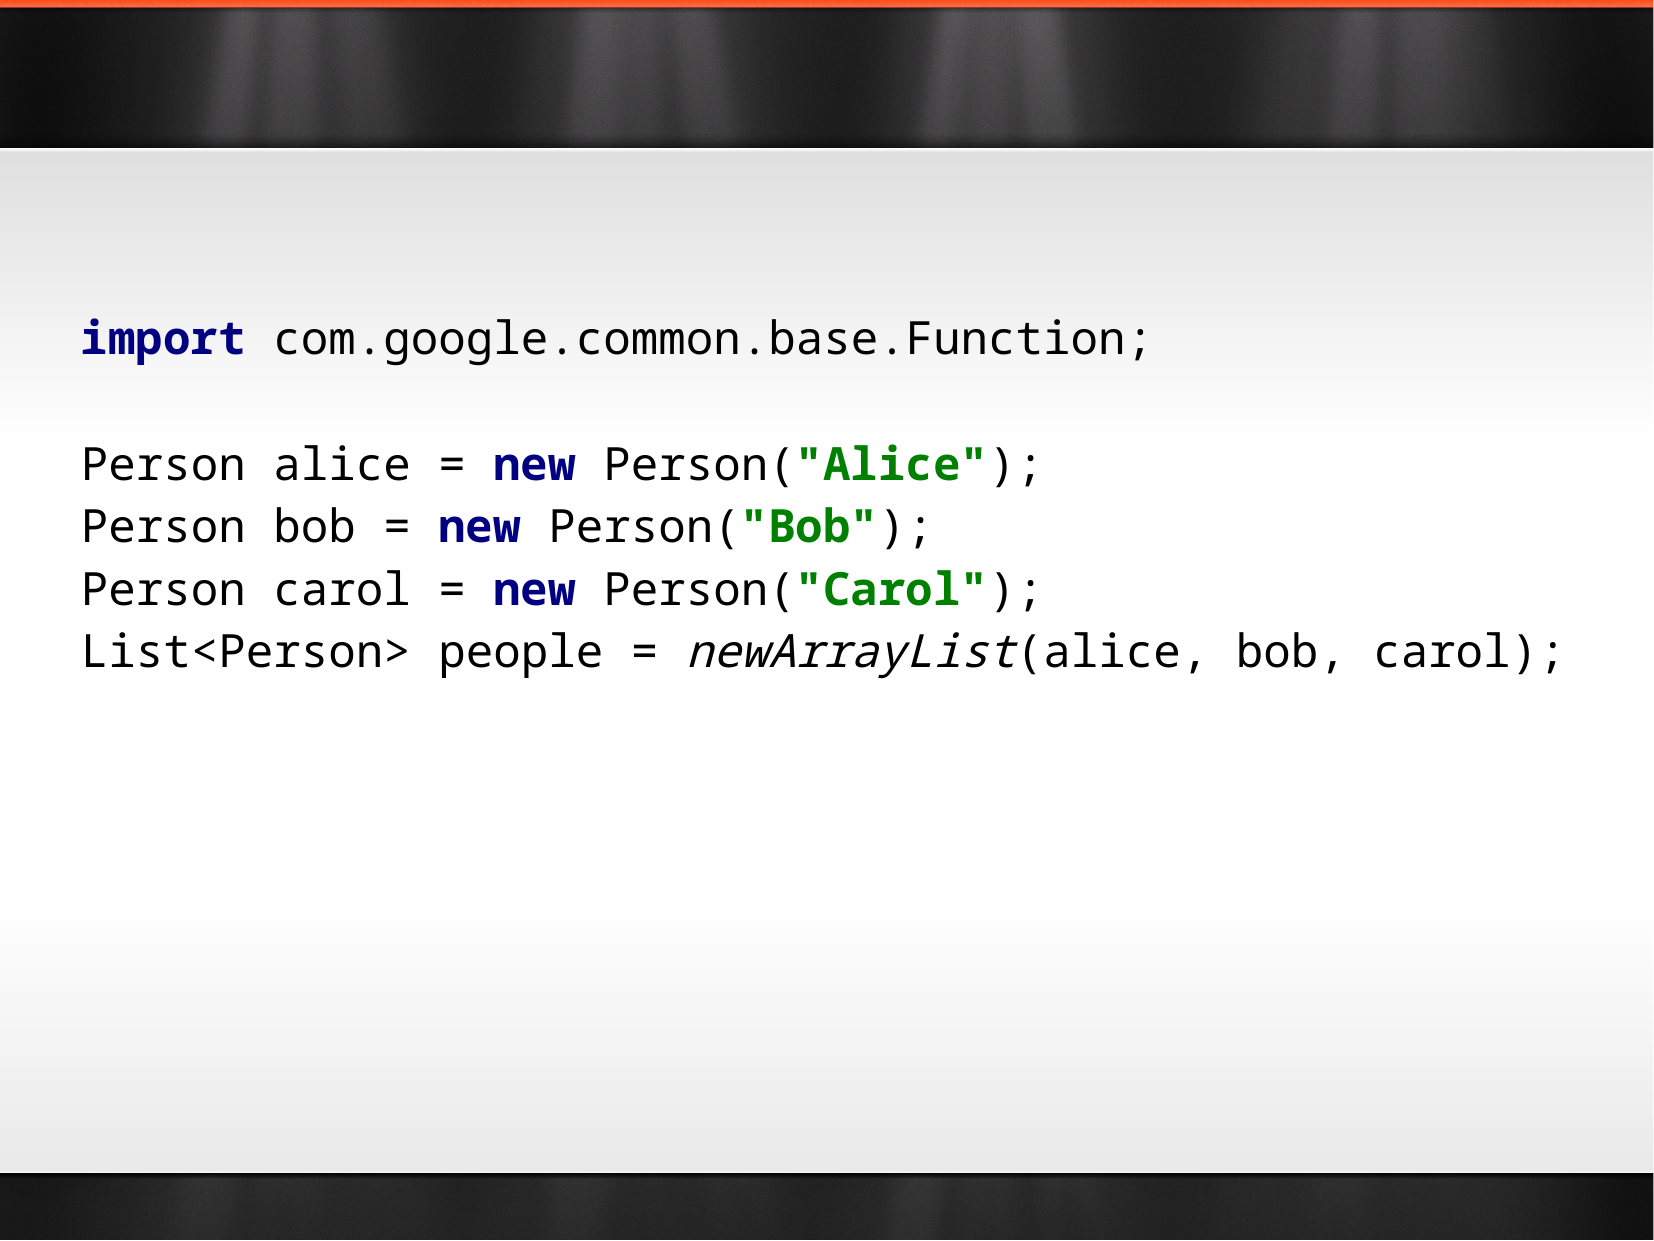

#
import com.google.common.base.Function;
Person alice = new Person("Alice");
Person bob = new Person("Bob");
Person carol = new Person("Carol");
List<Person> people = newArrayList(alice, bob, carol);